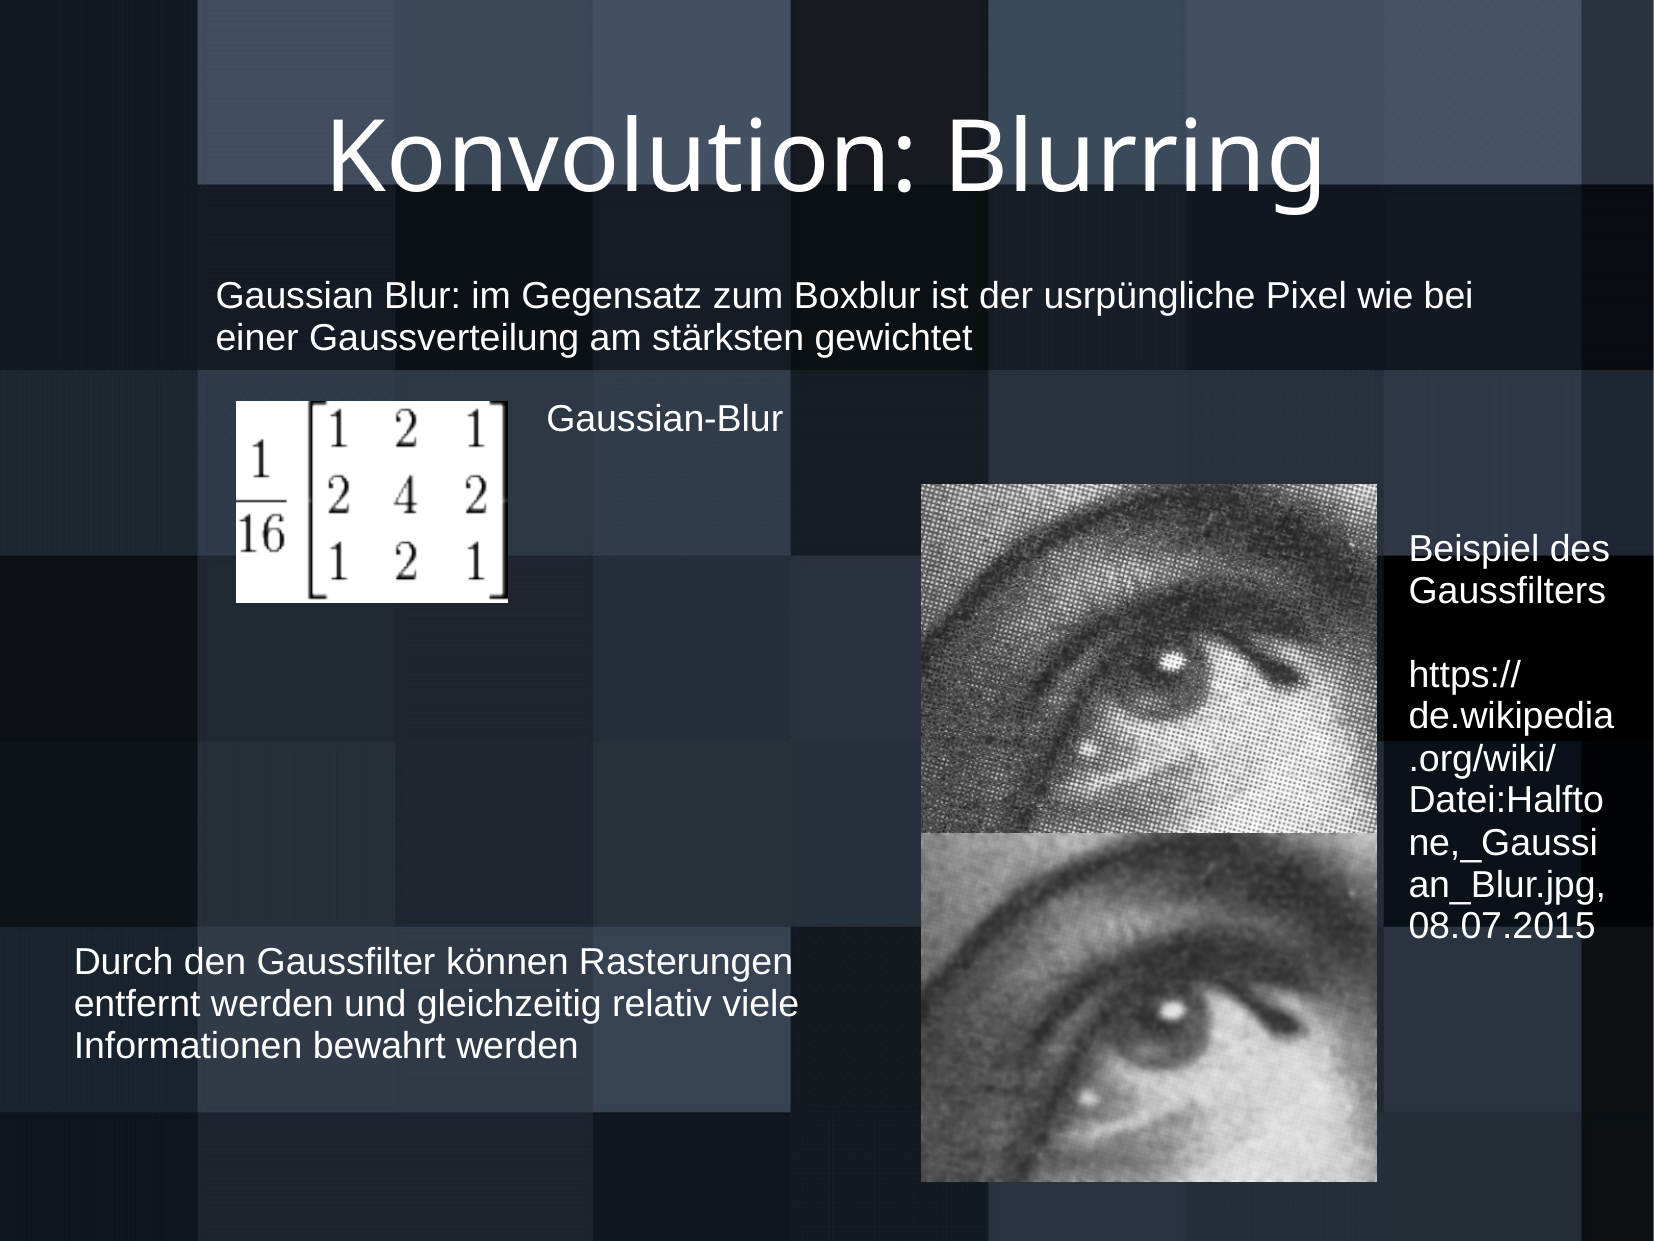

# Konvolution: Blurring
Gaussian Blur: im Gegensatz zum Boxblur ist der usrpüngliche Pixel wie bei einer Gaussverteilung am stärksten gewichtet
Gaussian-Blur
Beispiel des Gaussfilters
https://de.wikipedia.org/wiki/Datei:Halftone,_Gaussian_Blur.jpg, 08.07.2015
Durch den Gaussfilter können Rasterungen entfernt werden und gleichzeitig relativ viele Informationen bewahrt werden